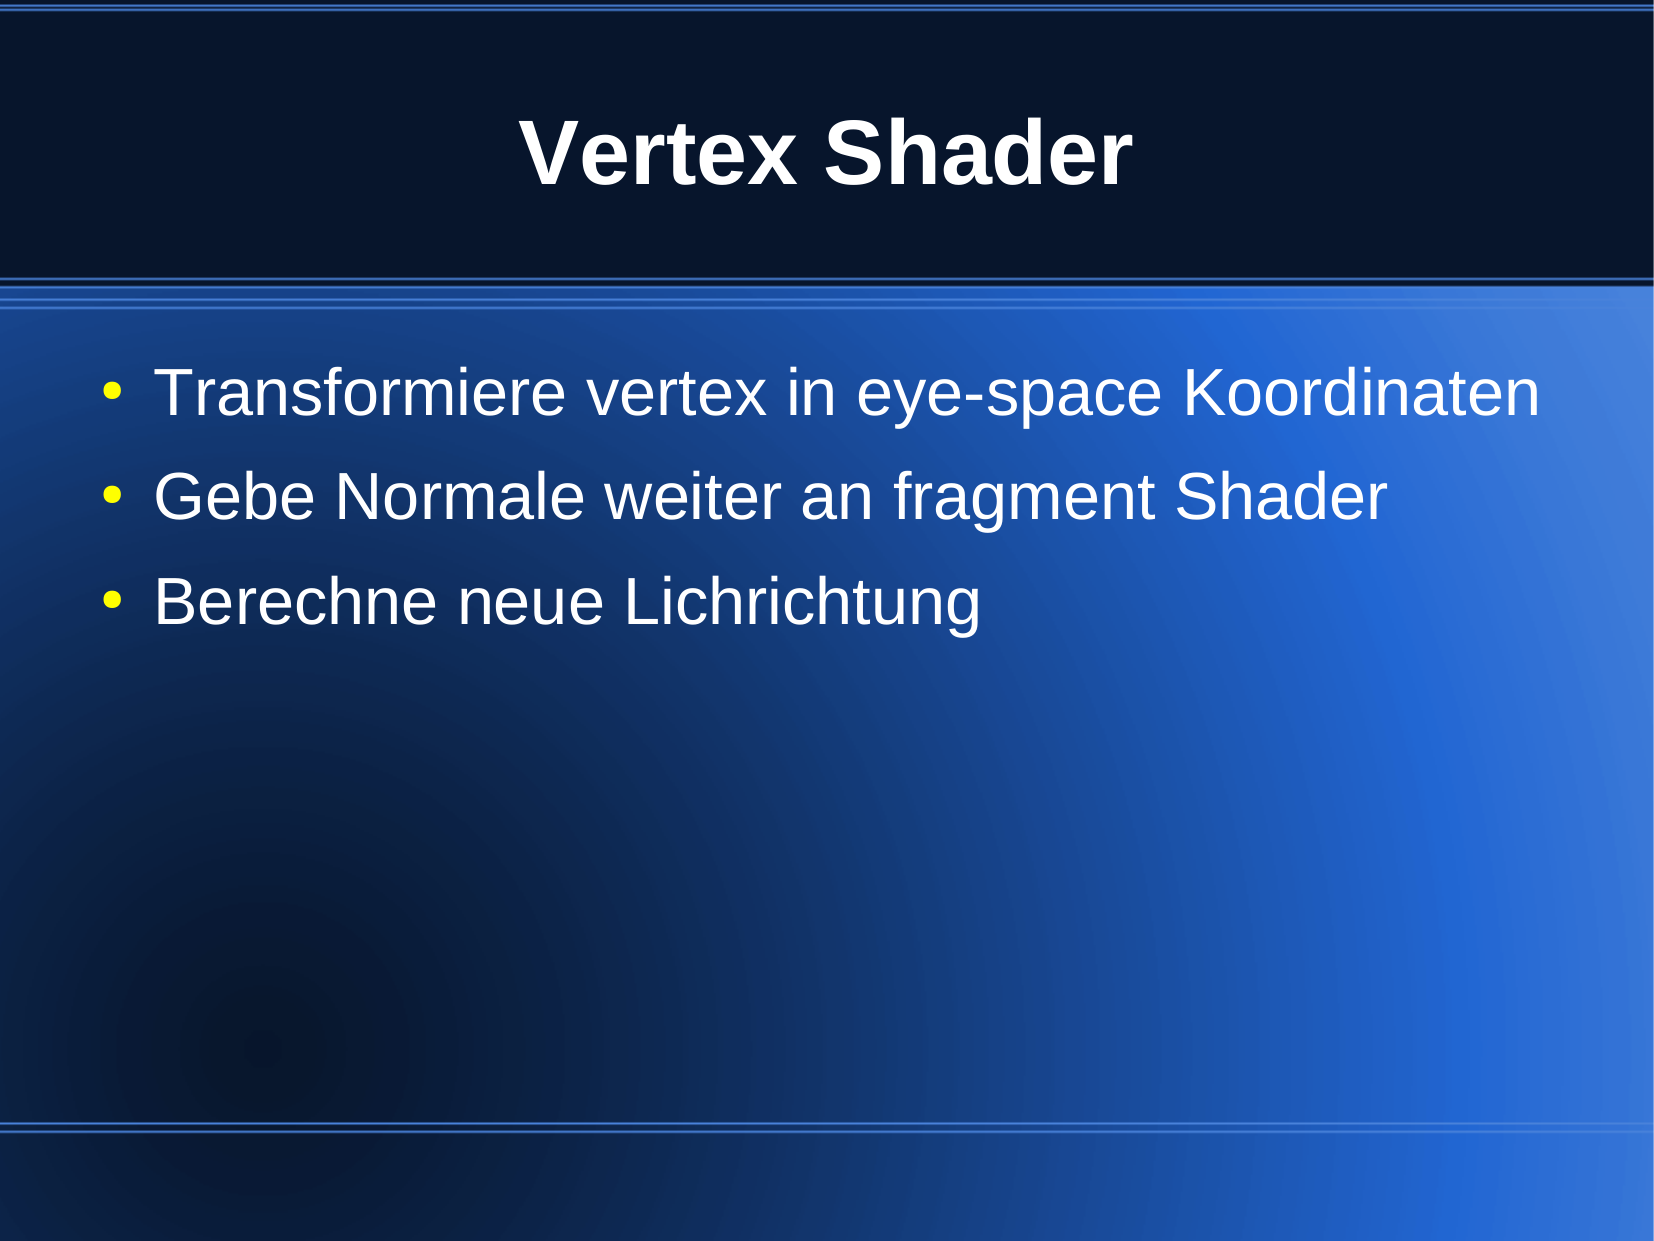

# Vertex Shader
Transformiere vertex in eye-space Koordinaten
Gebe Normale weiter an fragment Shader
Berechne neue Lichrichtung